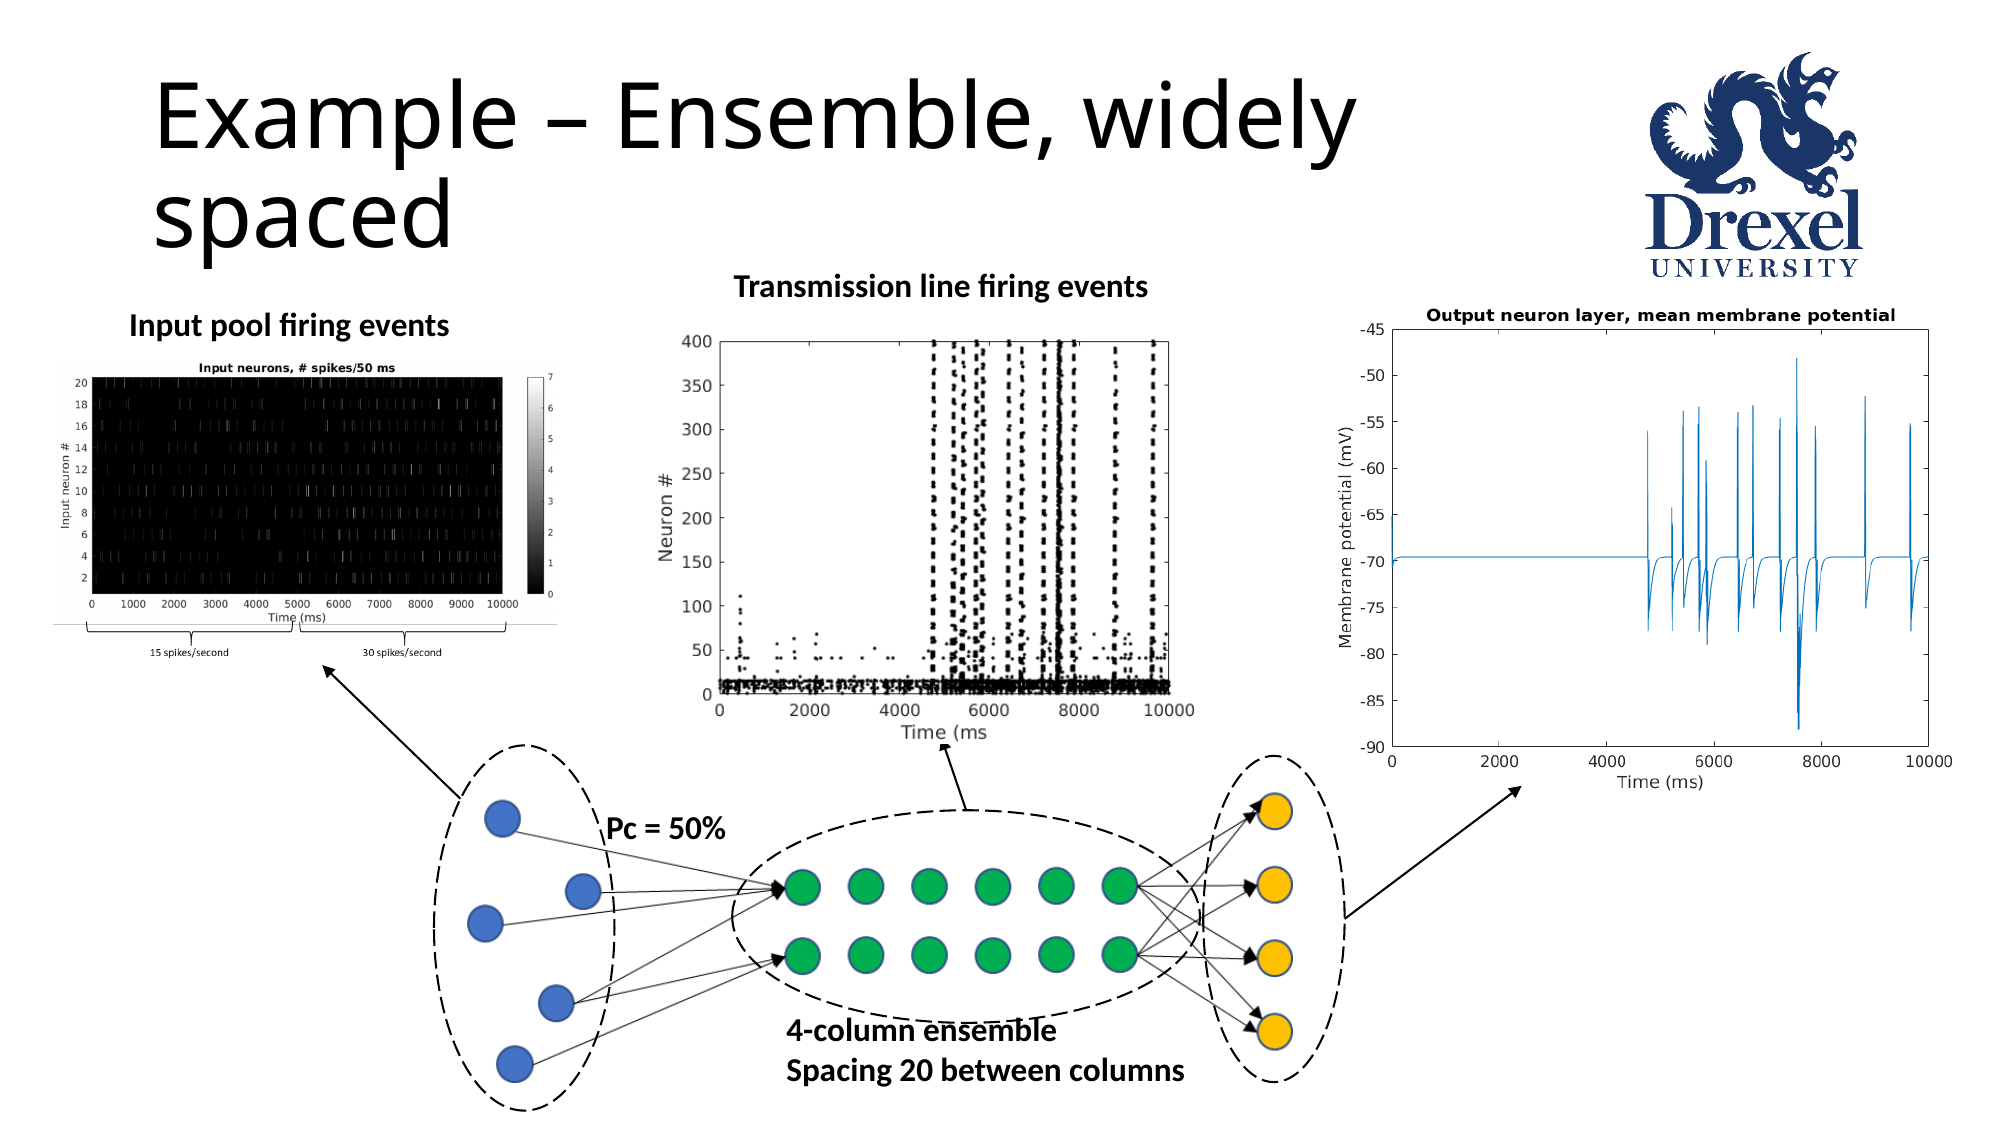

# Example – Ensemble, widely spaced
Transmission line firing events
Input pool firing events
Pc = 50%
4-column ensemble
Spacing 20 between columns